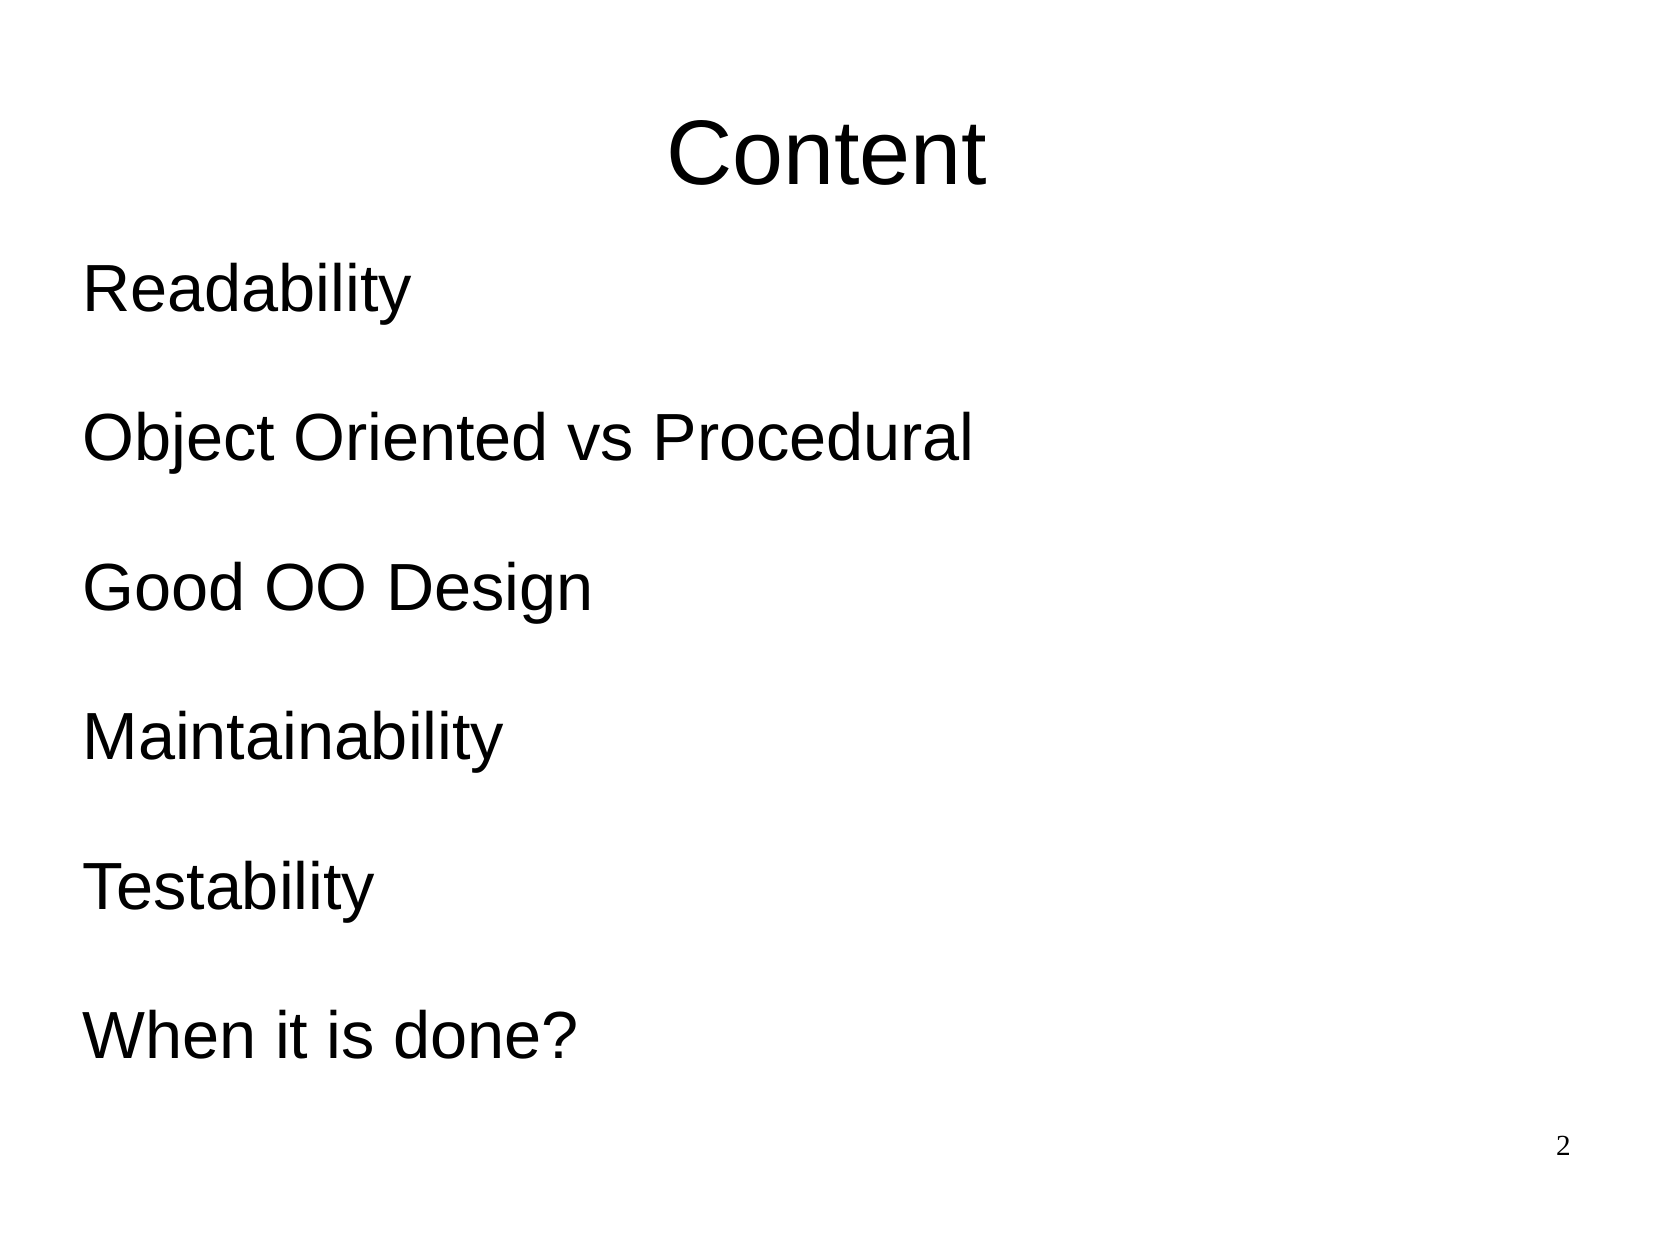

# Content
Readability
Object Oriented vs Procedural
Good OO Design
Maintainability
Testability
When it is done?
2